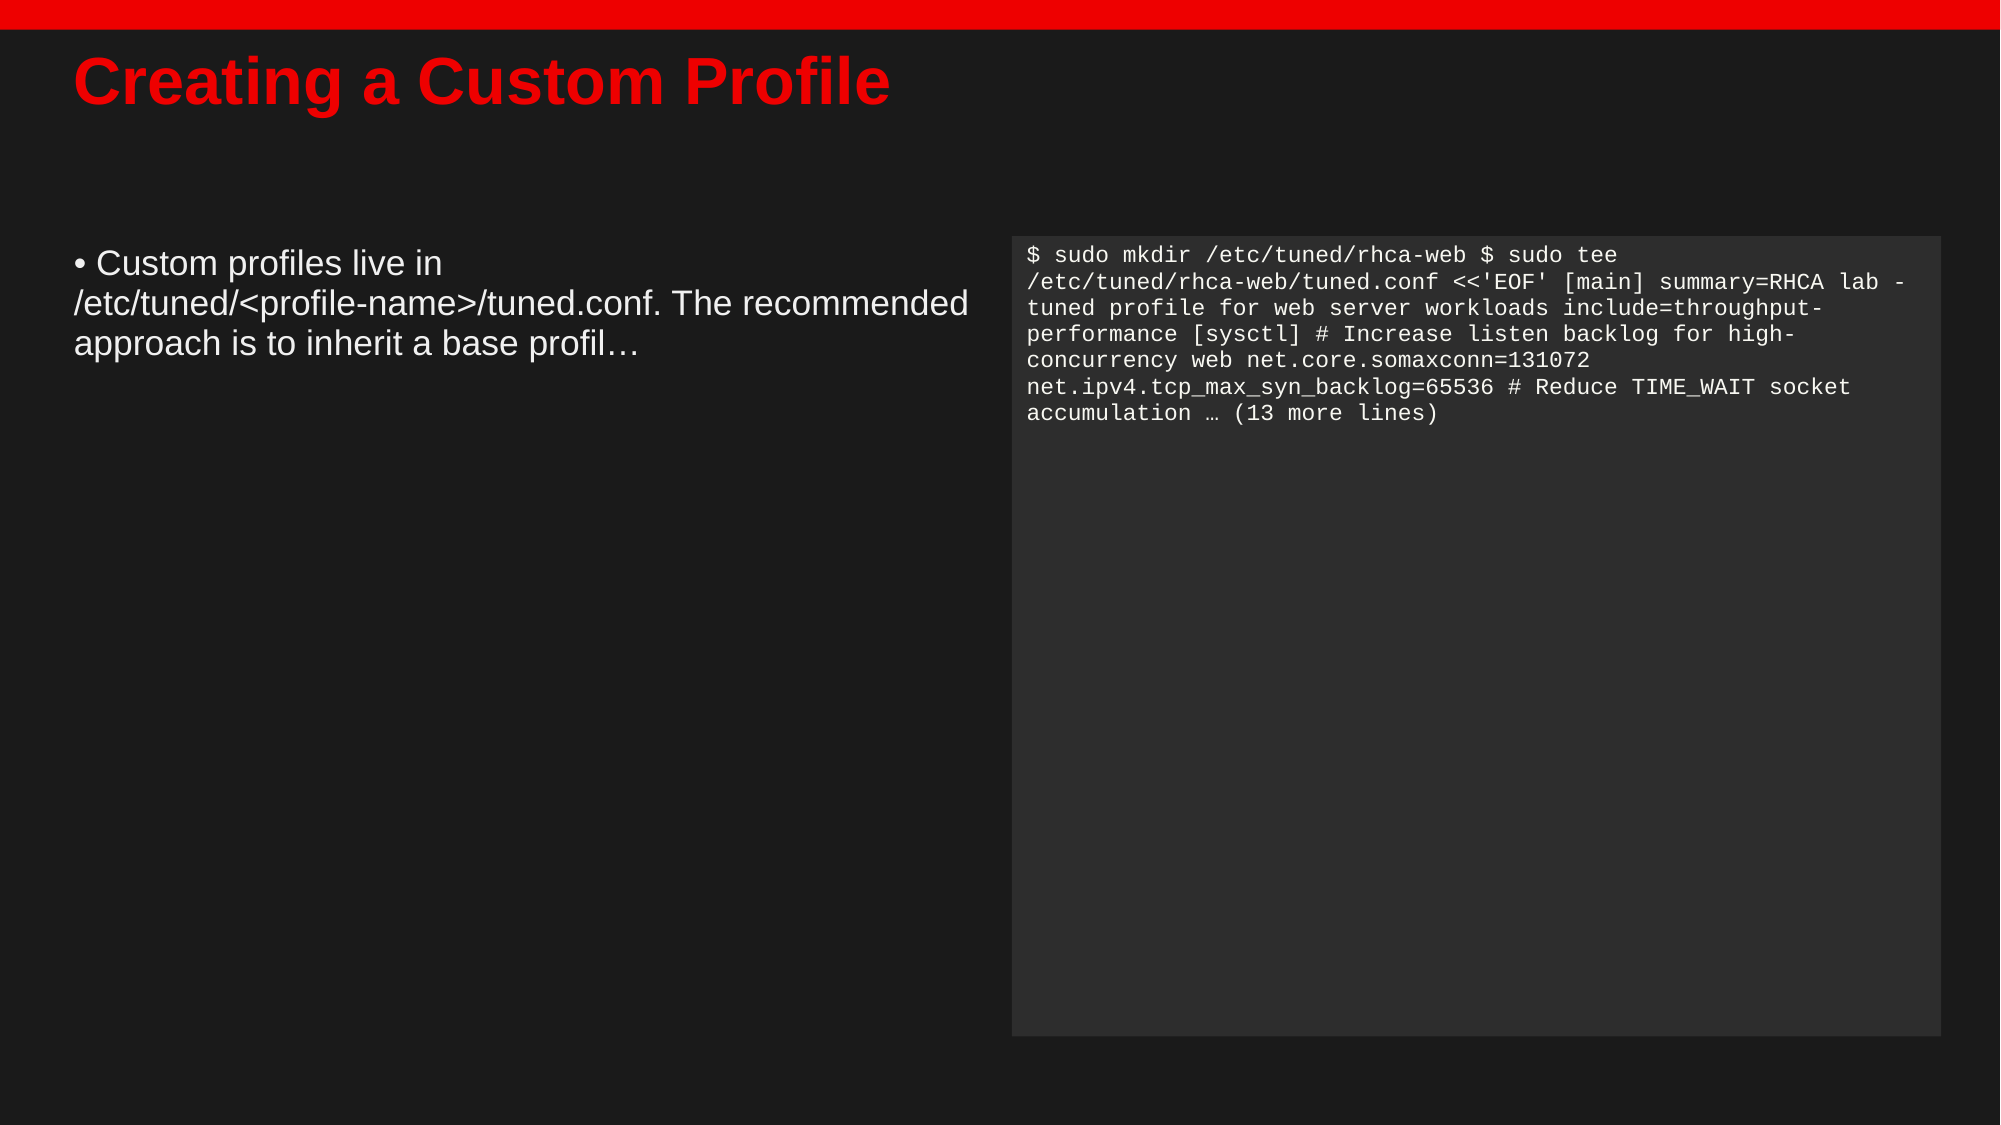

Creating a Custom Profile
• Custom profiles live in /etc/tuned/<profile-name>/tuned.conf. The recommended approach is to inherit a base profil…
$ sudo mkdir /etc/tuned/rhca-web $ sudo tee /etc/tuned/rhca-web/tuned.conf <<'EOF' [main] summary=RHCA lab - tuned profile for web server workloads include=throughput-performance [sysctl] # Increase listen backlog for high-concurrency web net.core.somaxconn=131072 net.ipv4.tcp_max_syn_backlog=65536 # Reduce TIME_WAIT socket accumulation … (13 more lines)